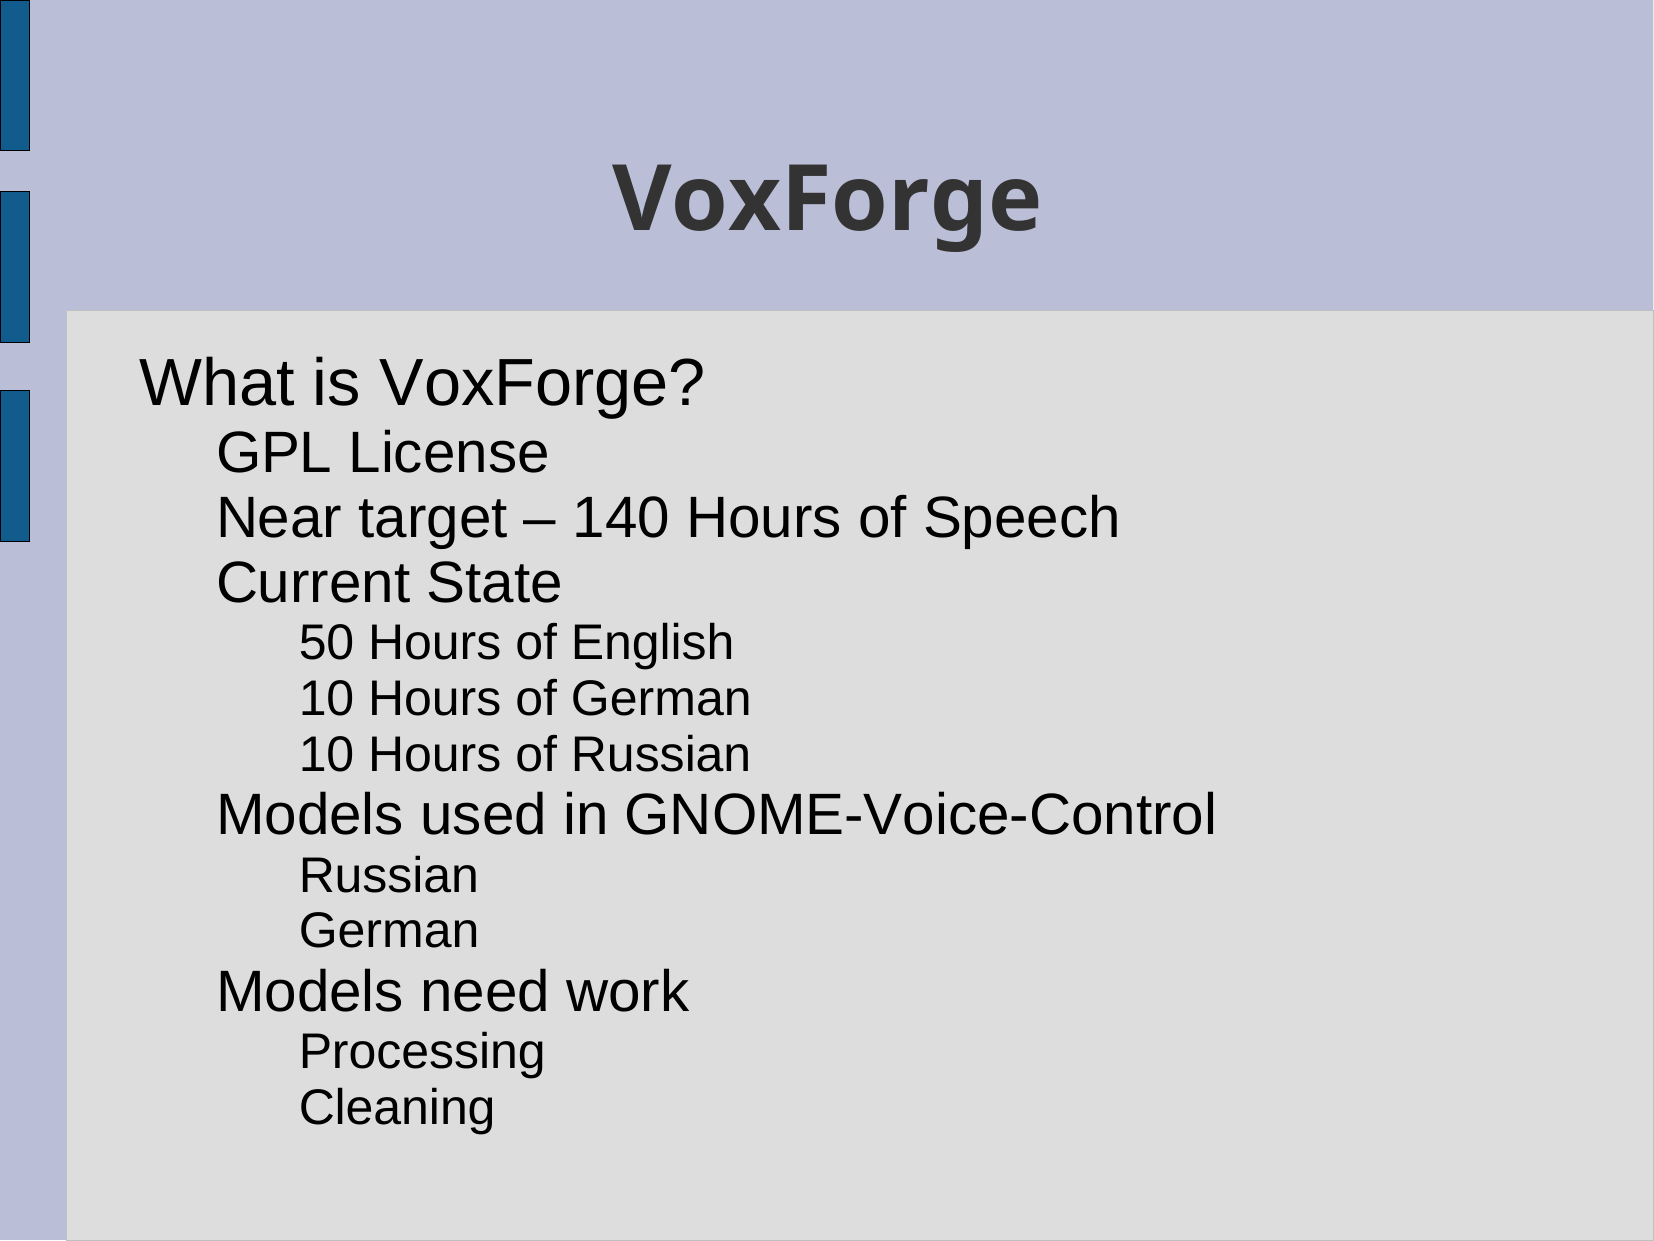

# VoxForge
What is VoxForge?
GPL License
Near target – 140 Hours of Speech
Current State
50 Hours of English
10 Hours of German
10 Hours of Russian
Models used in GNOME-Voice-Control
Russian
German
Models need work
Processing
Cleaning